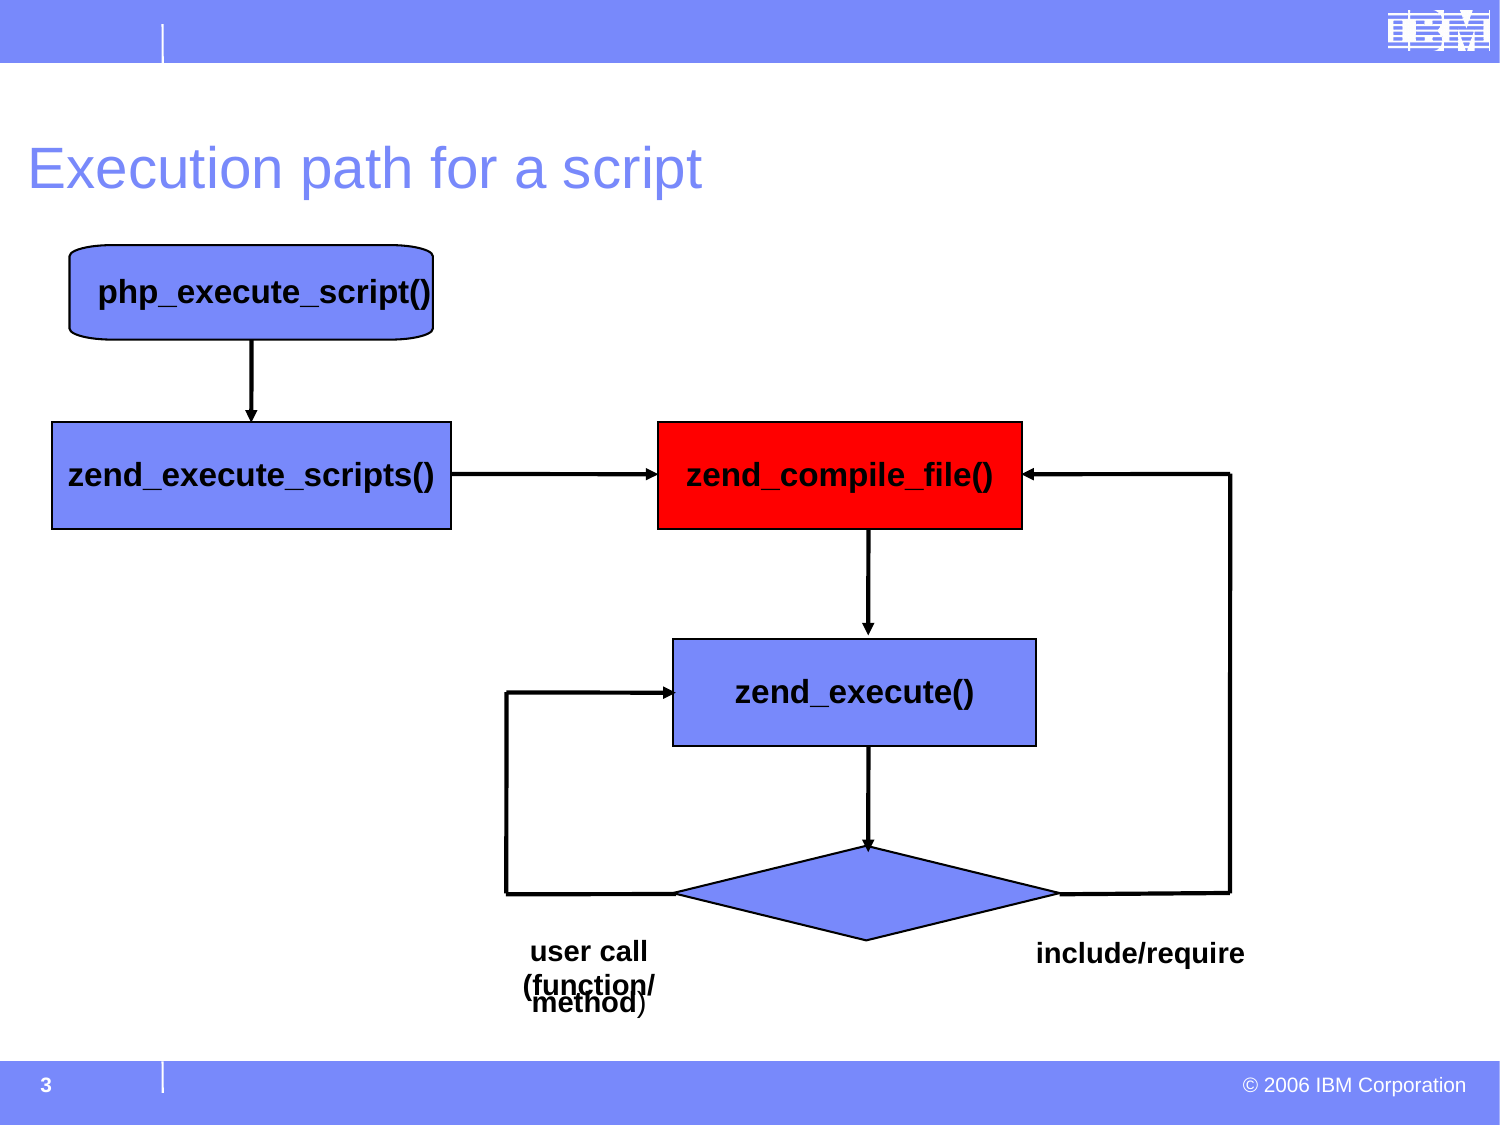

Execution path for a script
php_execute_script()‏
zend_execute_scripts()‏
zend_compile_file()‏
zend_execute()‏
user call
(function/method)‏
include/require
3